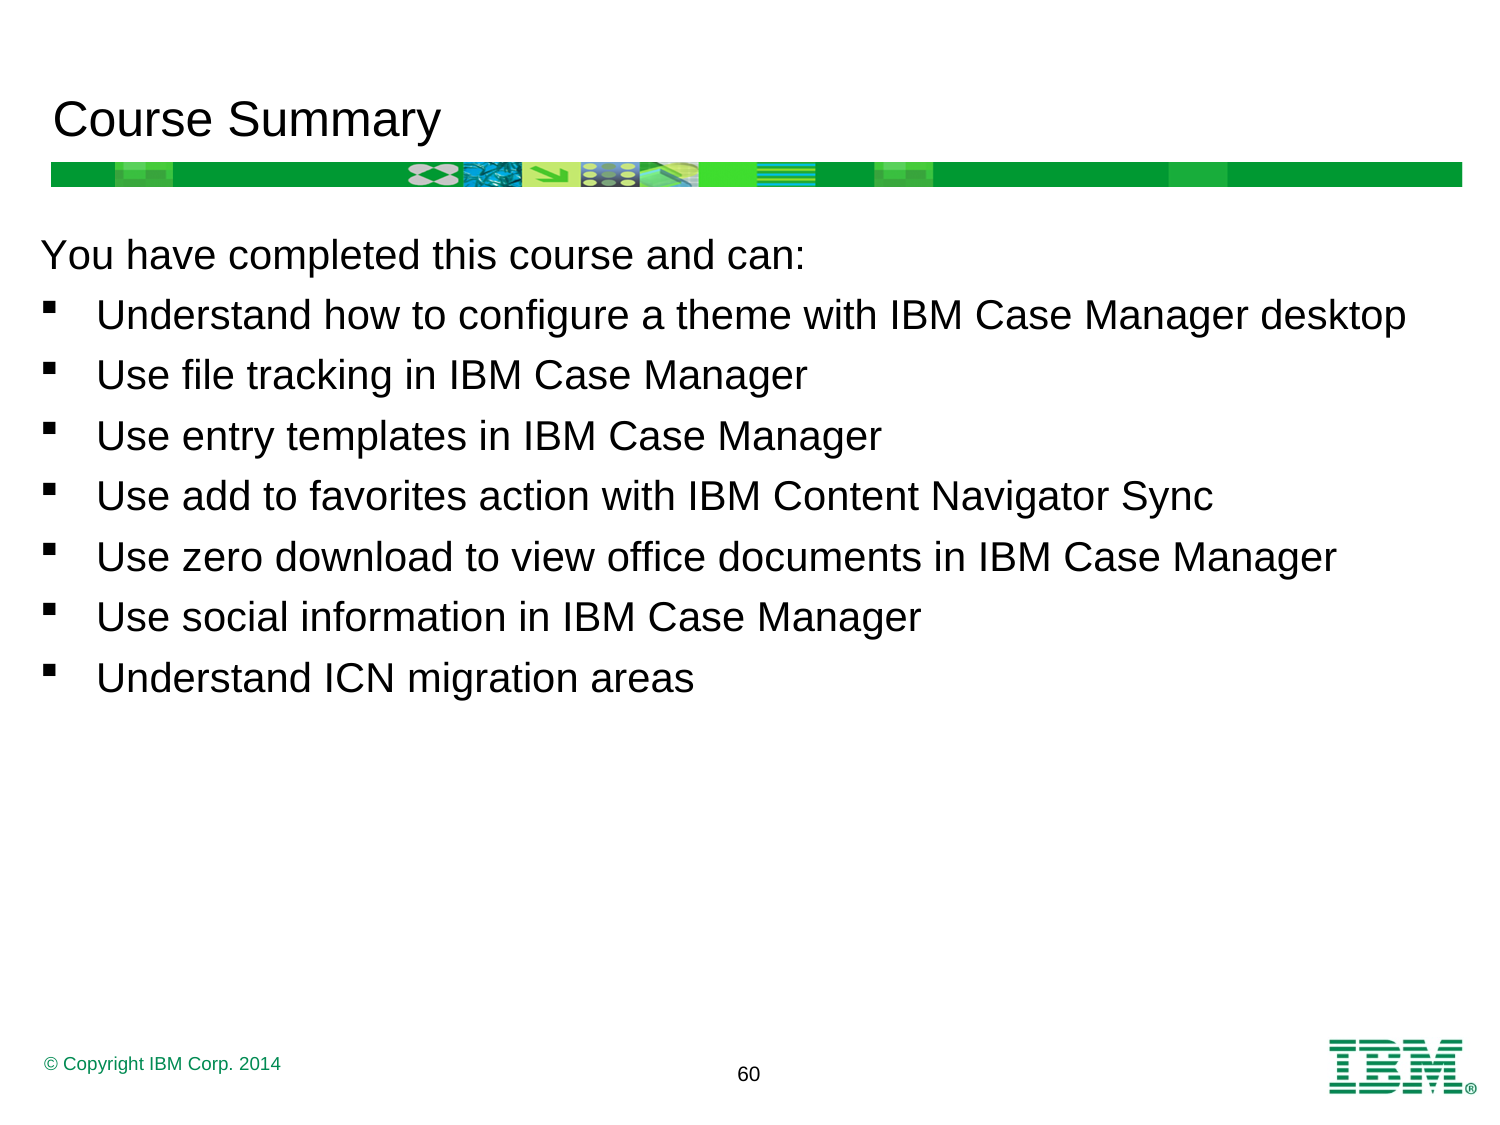

Course Summary
You have completed this course and can:
Understand how to configure a theme with IBM Case Manager desktop
Use file tracking in IBM Case Manager
Use entry templates in IBM Case Manager
Use add to favorites action with IBM Content Navigator Sync
Use zero download to view office documents in IBM Case Manager
Use social information in IBM Case Manager
Understand ICN migration areas